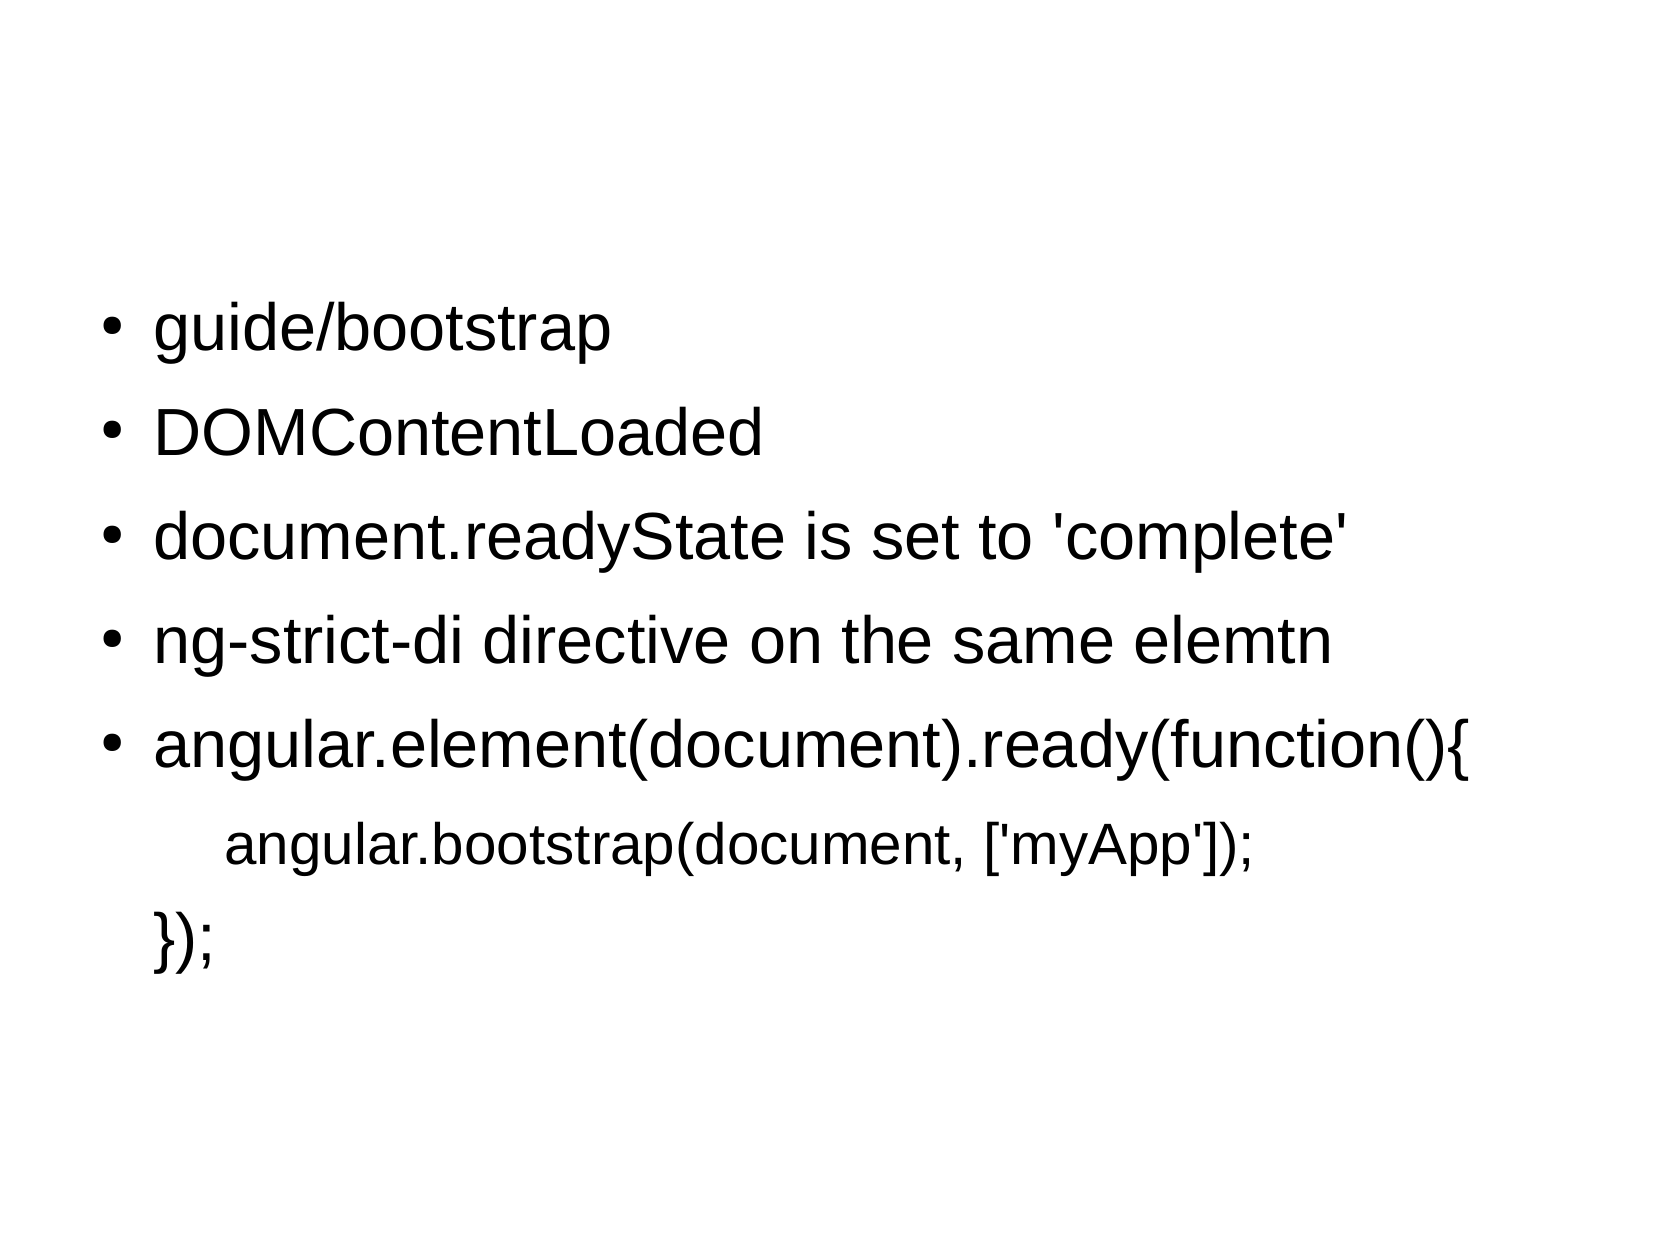

#
guide/bootstrap
DOMContentLoaded
document.readyState is set to 'complete'
ng-strict-di directive on the same elemtn
angular.element(document).ready(function(){
angular.bootstrap(document, ['myApp']);
});